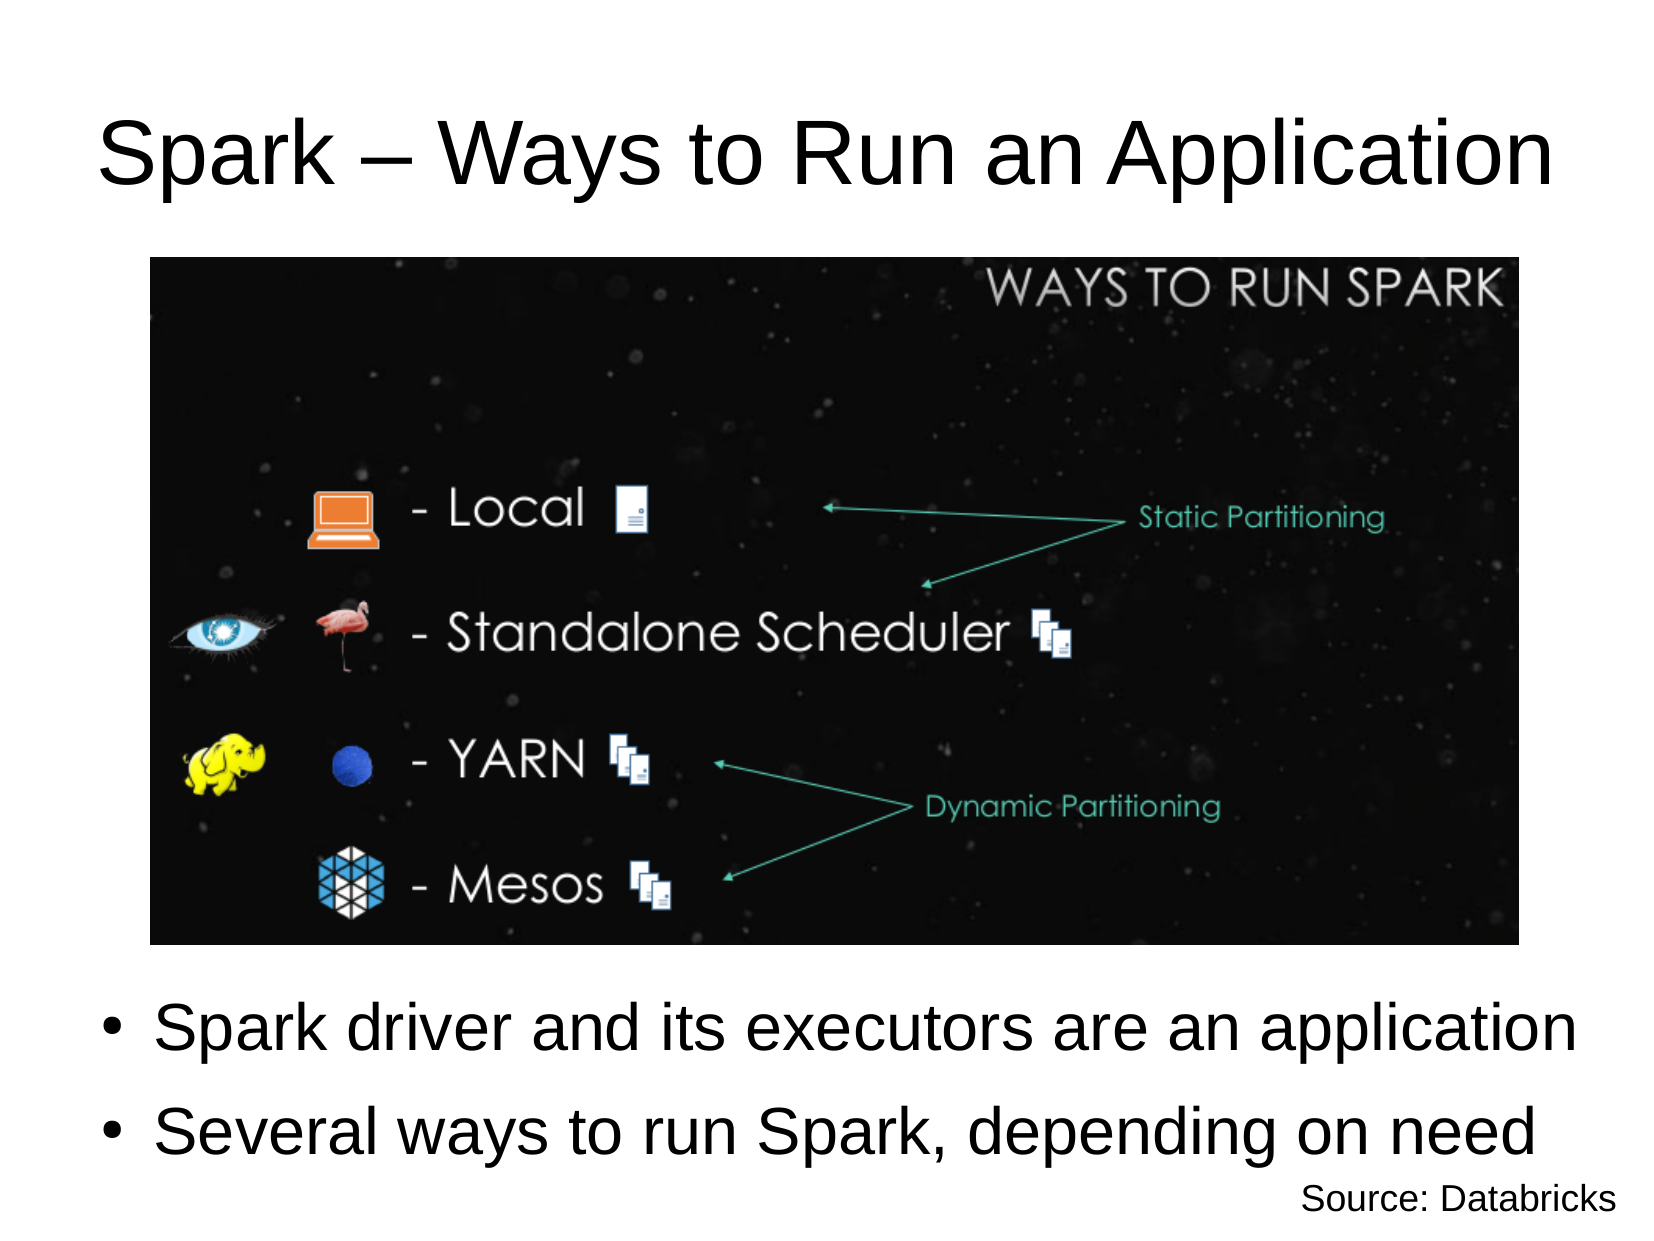

# Spark – Ways to Run an Application
Spark driver and its executors are an application
Several ways to run Spark, depending on need
Source: Databricks